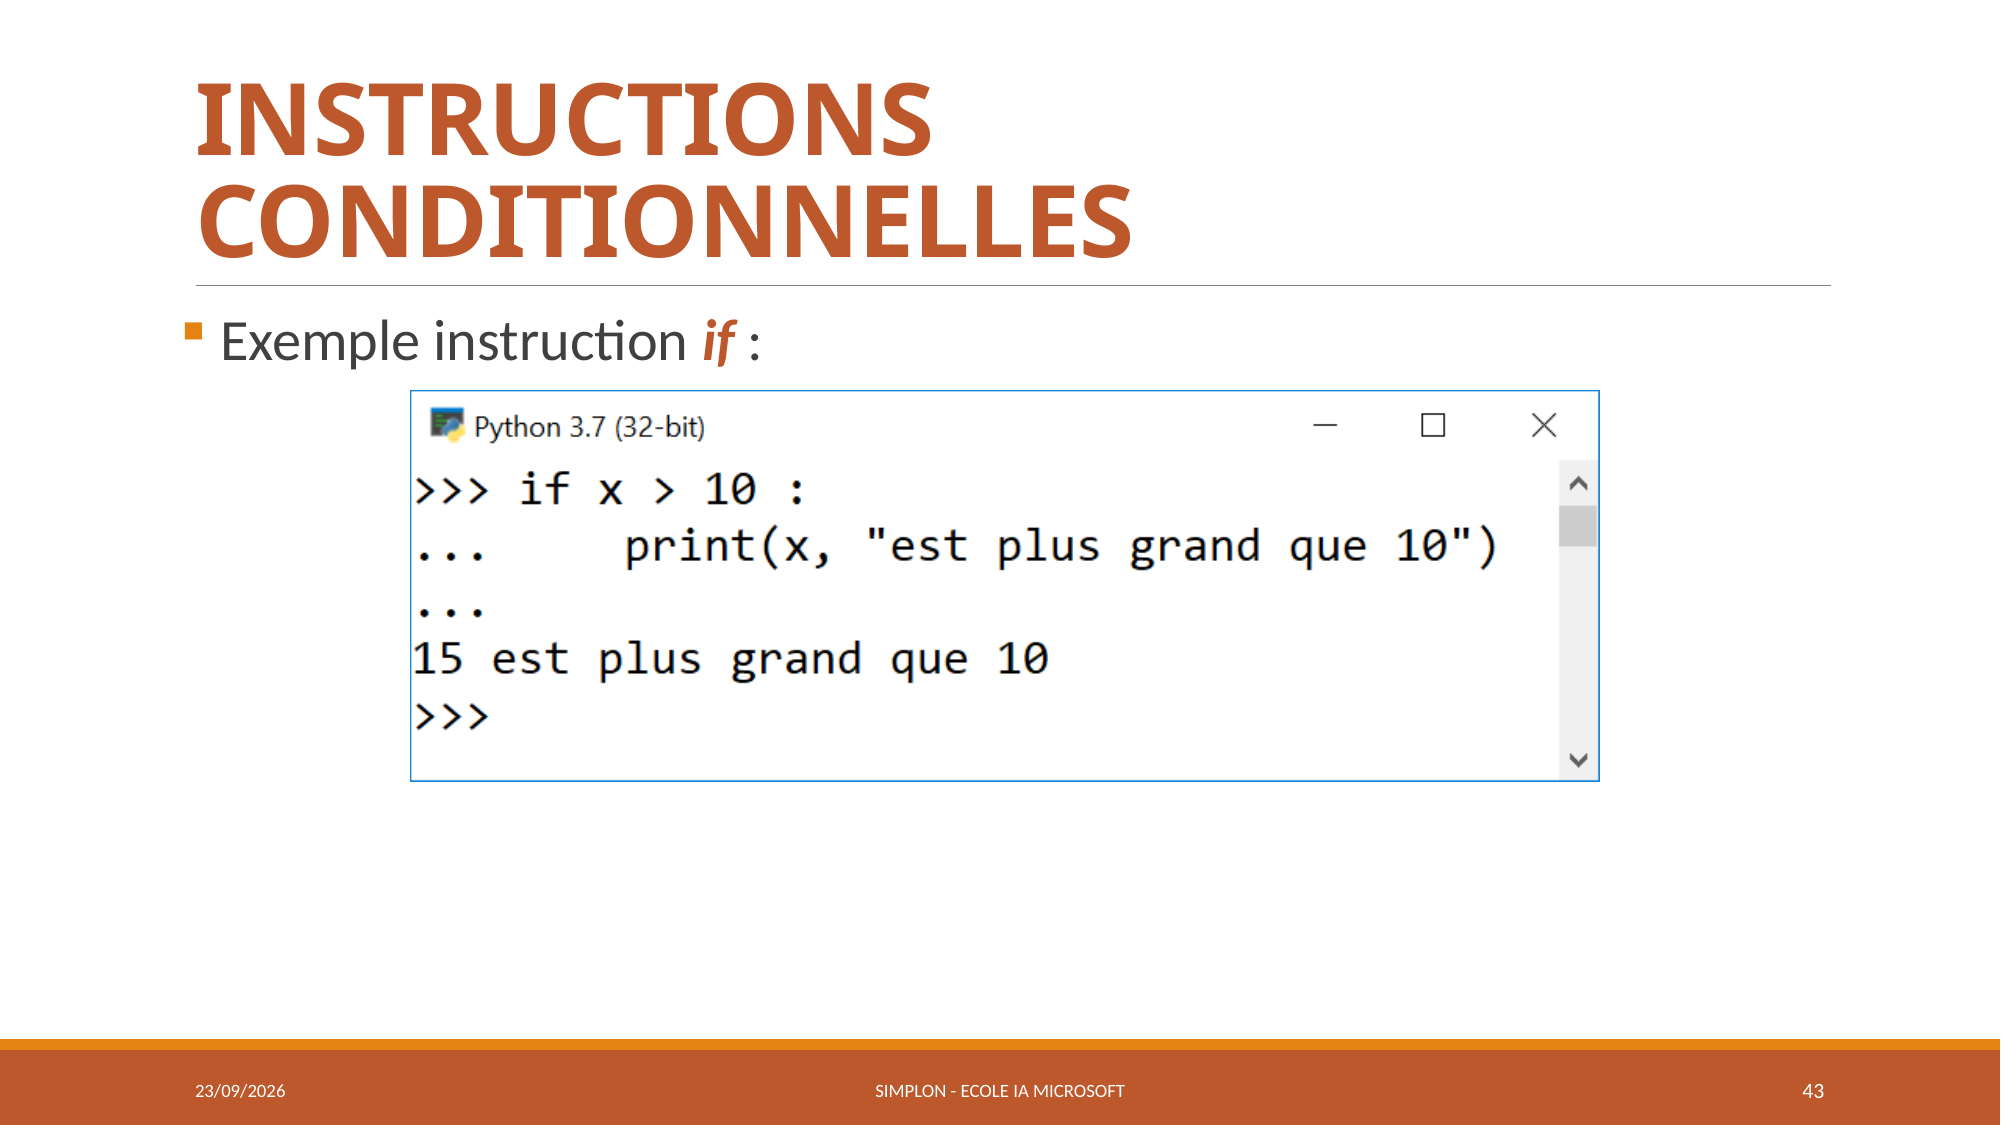

# INSTRUCTIONS CONDITIONNELLES
 Exemple instruction if :
Simplon - Ecole IA Microsoft